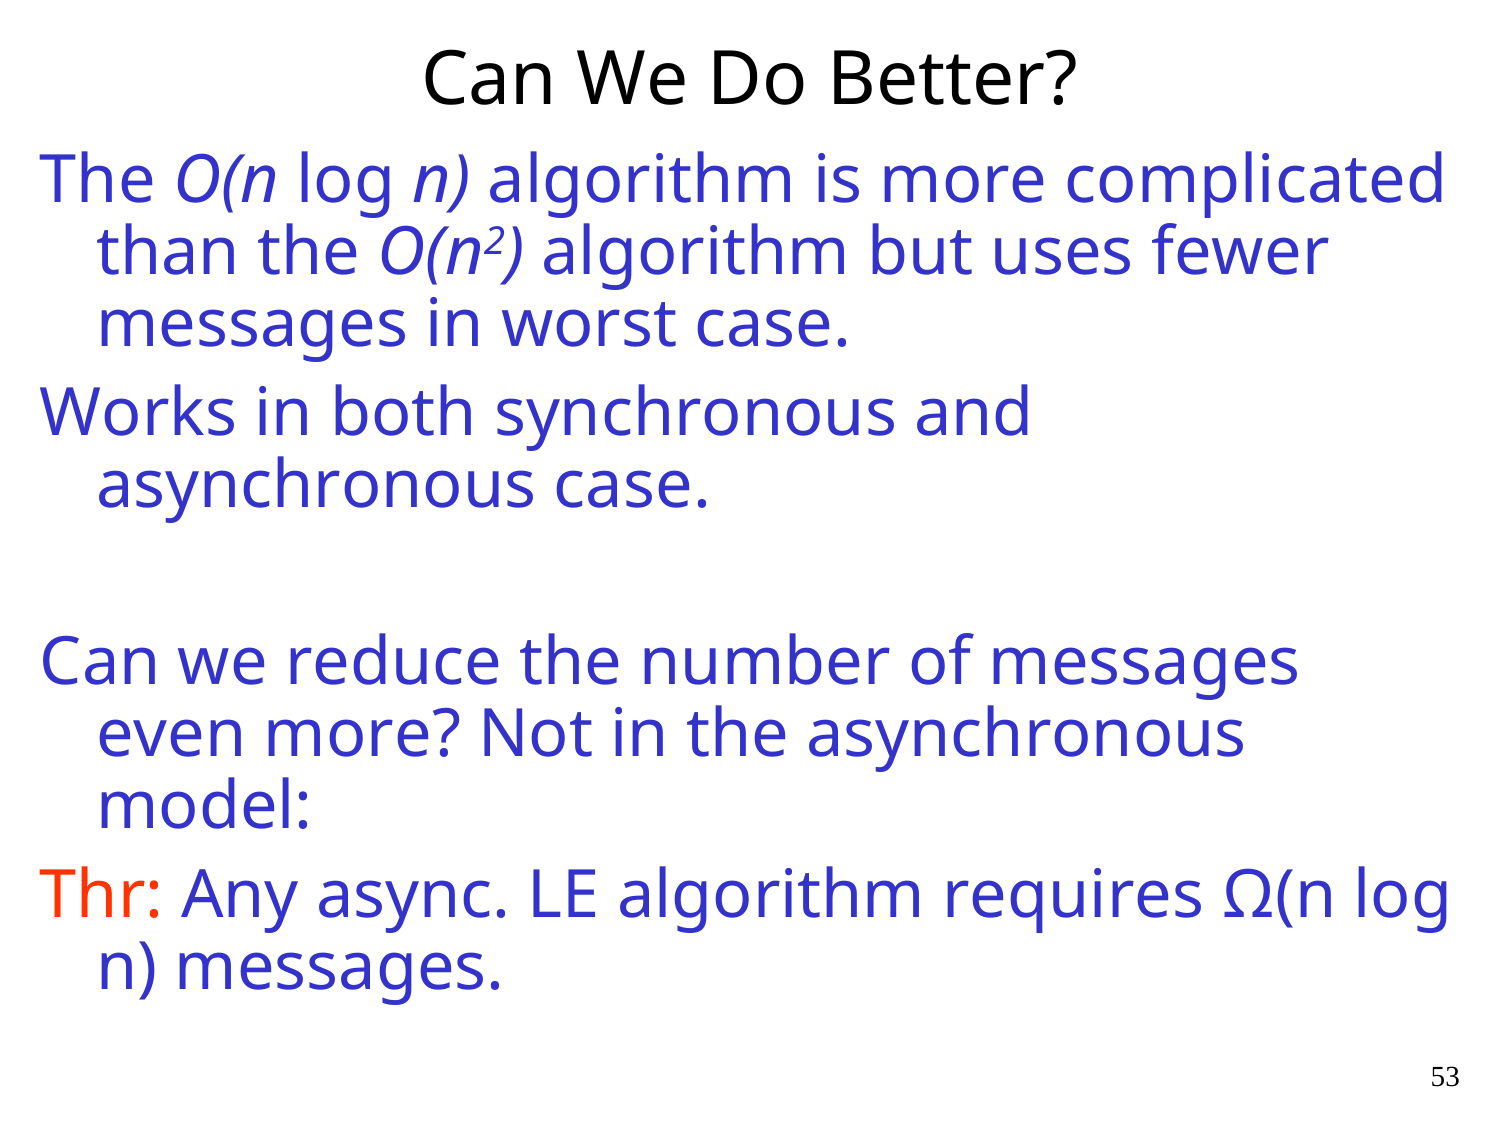

# Can We Do Better?
The O(n log n) algorithm is more complicated than the O(n2) algorithm but uses fewer messages in worst case.
Works in both synchronous and asynchronous case.
Can we reduce the number of messages even more? Not in the asynchronous model:
Thr: Any async. LE algorithm requires Ω(n log n) messages.